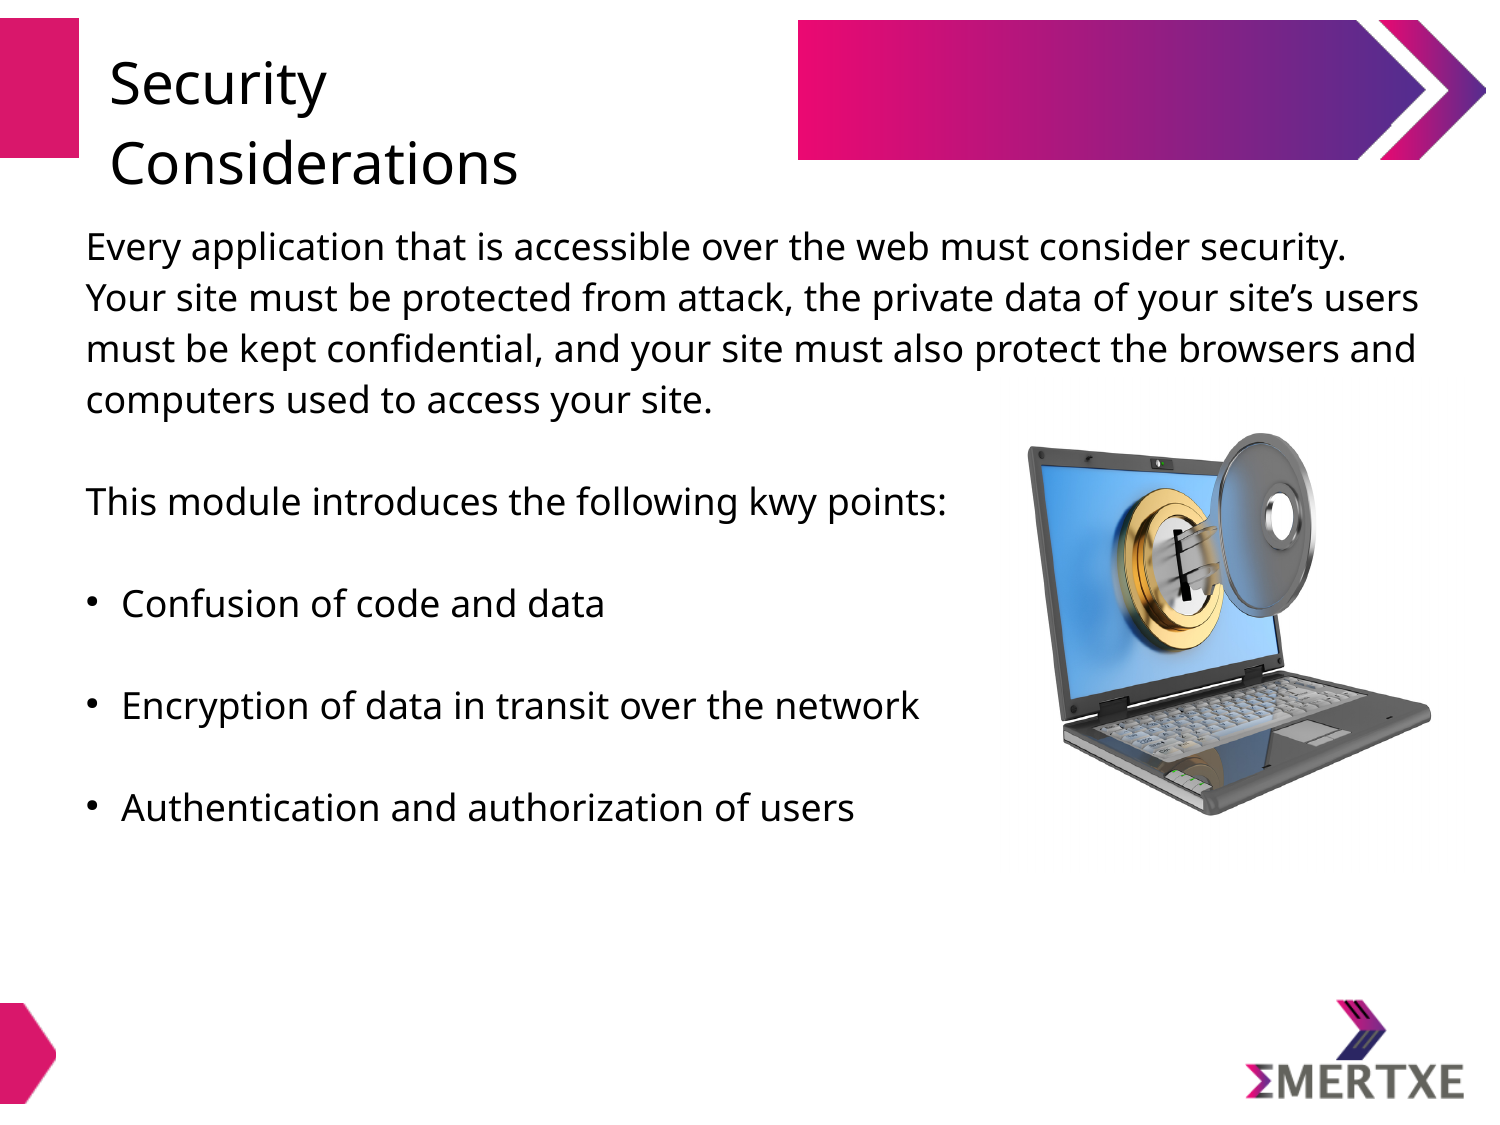

Security Considerations
Every application that is accessible over the web must consider security. Your site must be protected from attack, the private data of your site’s users must be kept confidential, and your site must also protect the browsers and computers used to access your site.
This module introduces the following kwy points:
Confusion of code and data
Encryption of data in transit over the network
Authentication and authorization of users